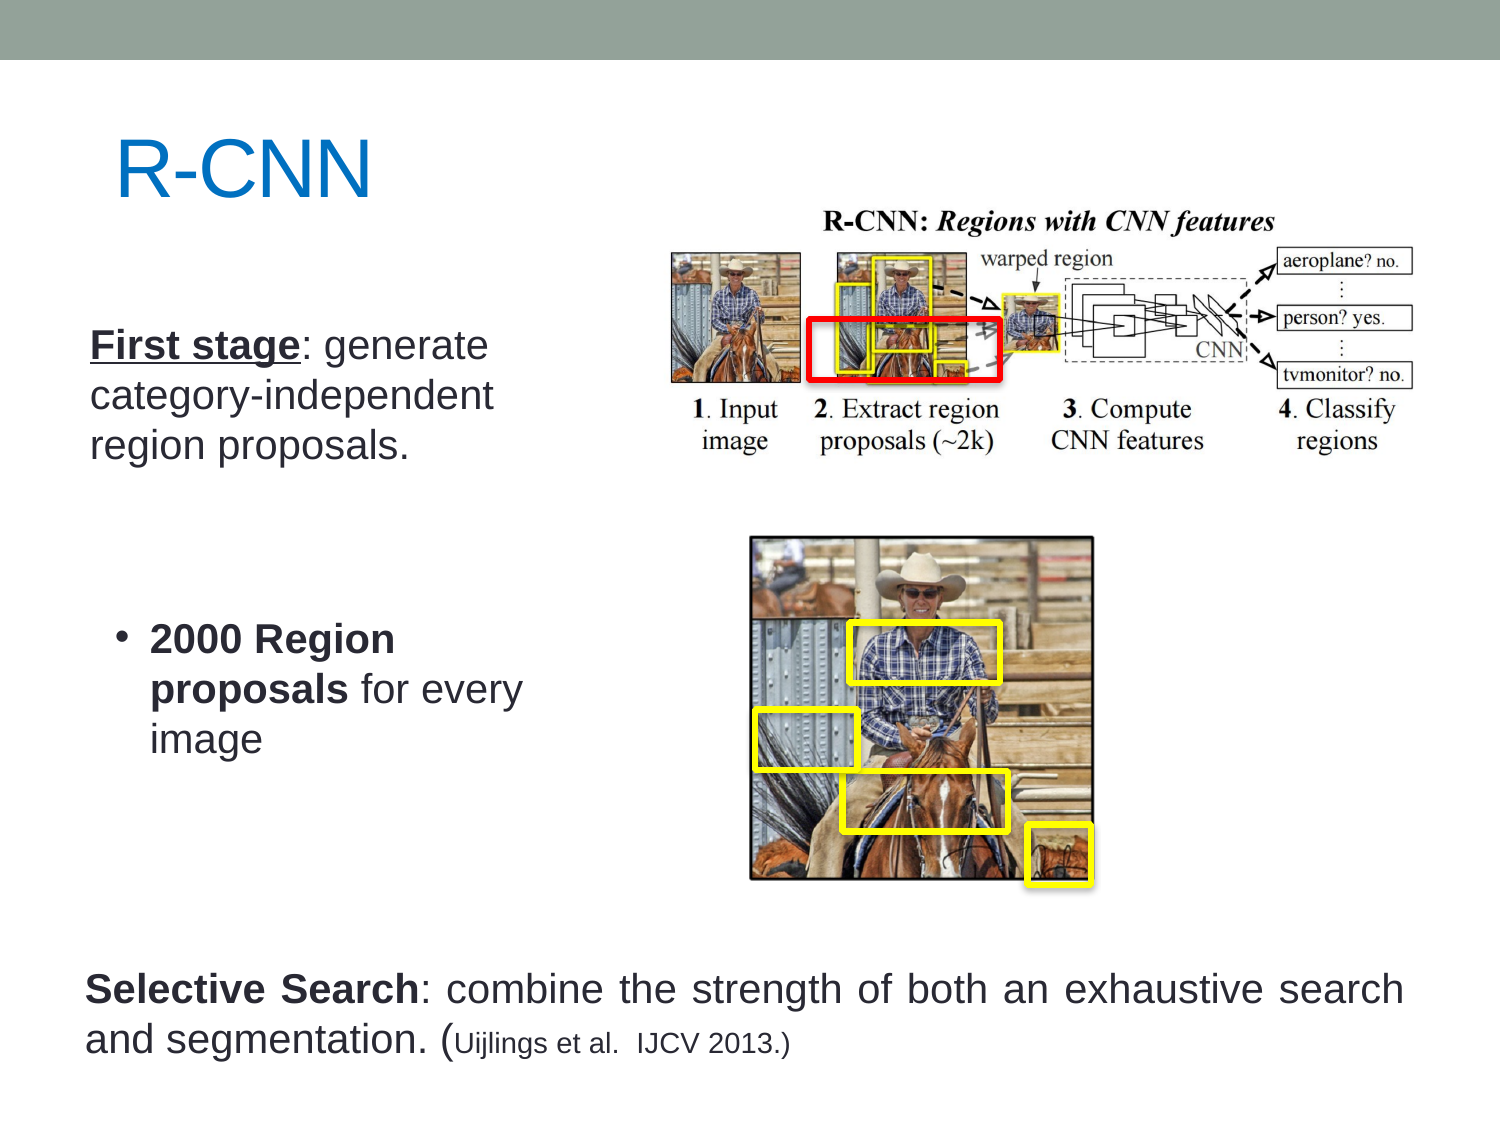

R-CNN
First stage: generate category-independent region proposals.
2000 Region proposals for every image
Selective Search: combine the strength of both an exhaustive search and segmentation. (Uijlings et al. IJCV 2013.)